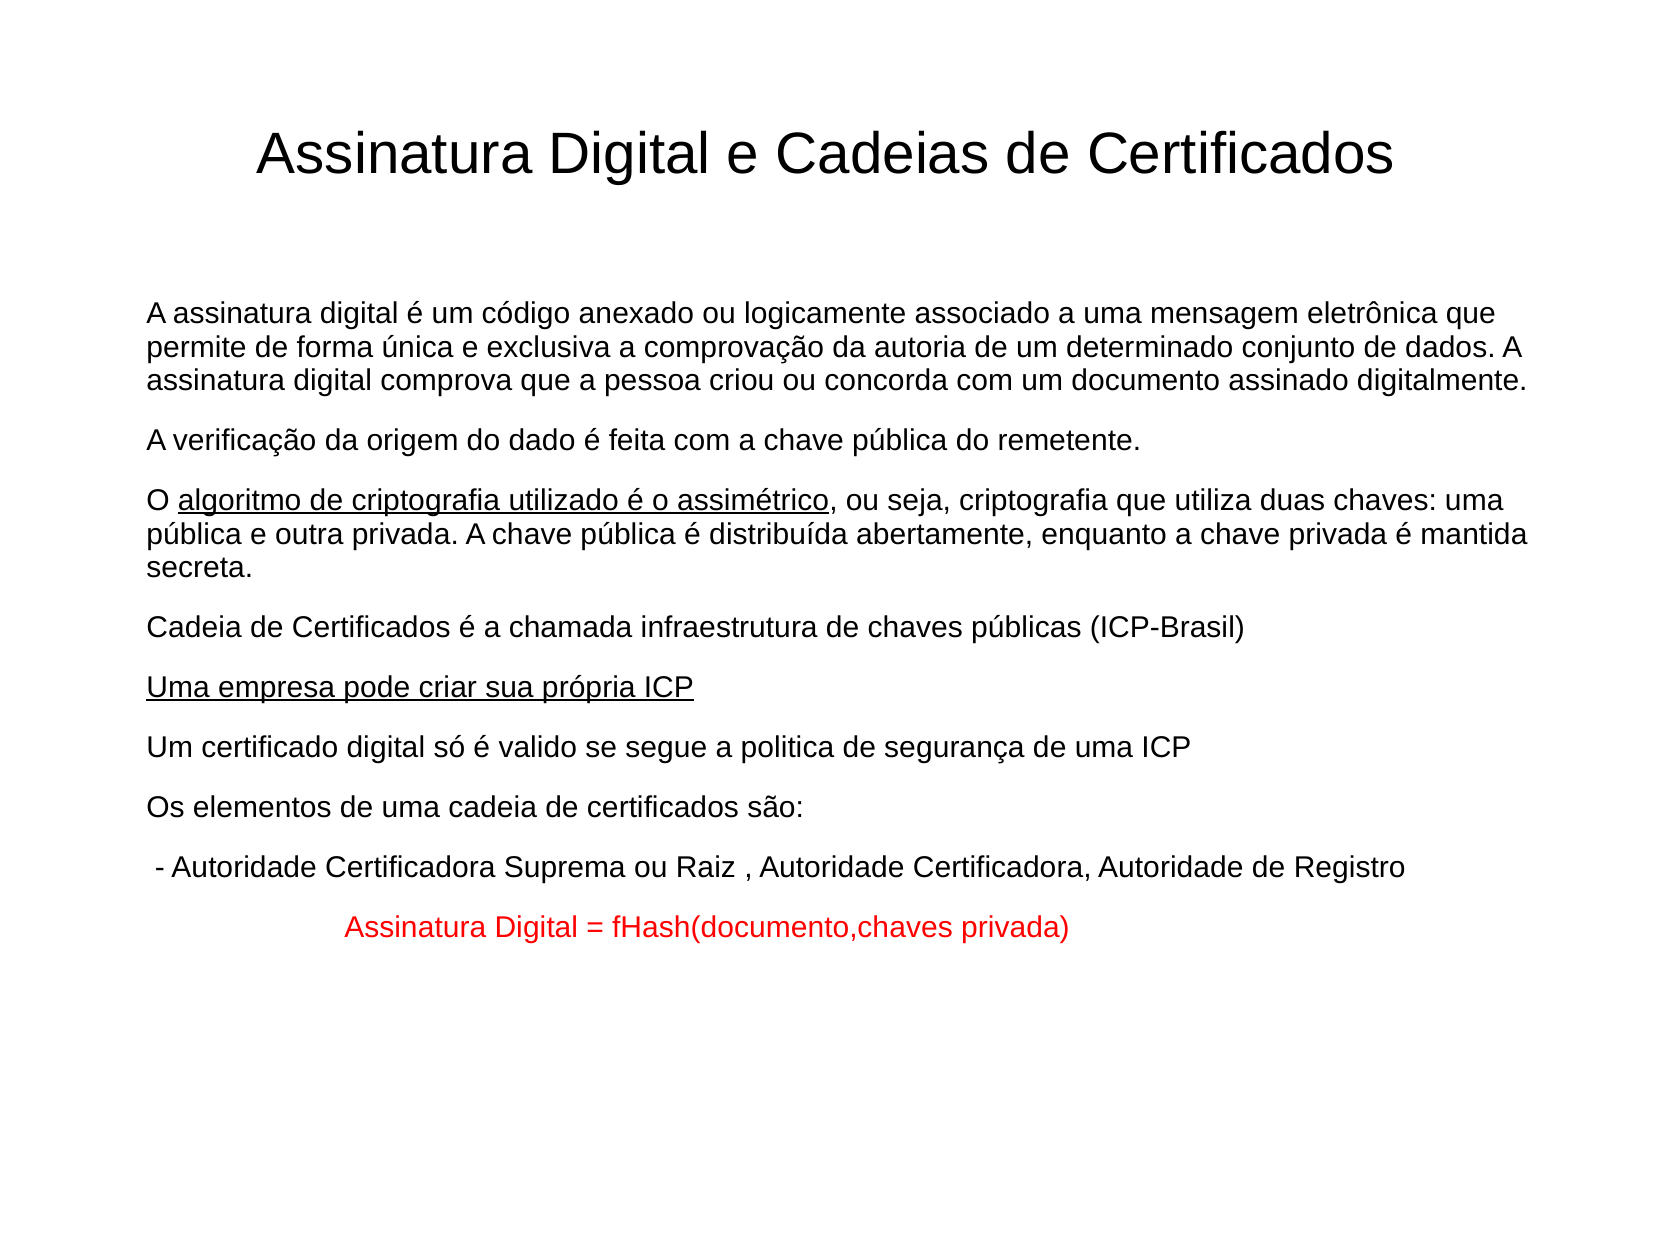

# Assinatura Digital e Cadeias de Certificados
A assinatura digital é um código anexado ou logicamente associado a uma mensagem eletrônica que permite de forma única e exclusiva a comprovação da autoria de um determinado conjunto de dados. A assinatura digital comprova que a pessoa criou ou concorda com um documento assinado digitalmente.
A verificação da origem do dado é feita com a chave pública do remetente.
O algoritmo de criptografia utilizado é o assimétrico, ou seja, criptografia que utiliza duas chaves: uma pública e outra privada. A chave pública é distribuída abertamente, enquanto a chave privada é mantida secreta.
Cadeia de Certificados é a chamada infraestrutura de chaves públicas (ICP-Brasil)
Uma empresa pode criar sua própria ICP
Um certificado digital só é valido se segue a politica de segurança de uma ICP
Os elementos de uma cadeia de certificados são:
 - Autoridade Certificadora Suprema ou Raiz , Autoridade Certificadora, Autoridade de Registro
 Assinatura Digital = fHash(documento,chaves privada)